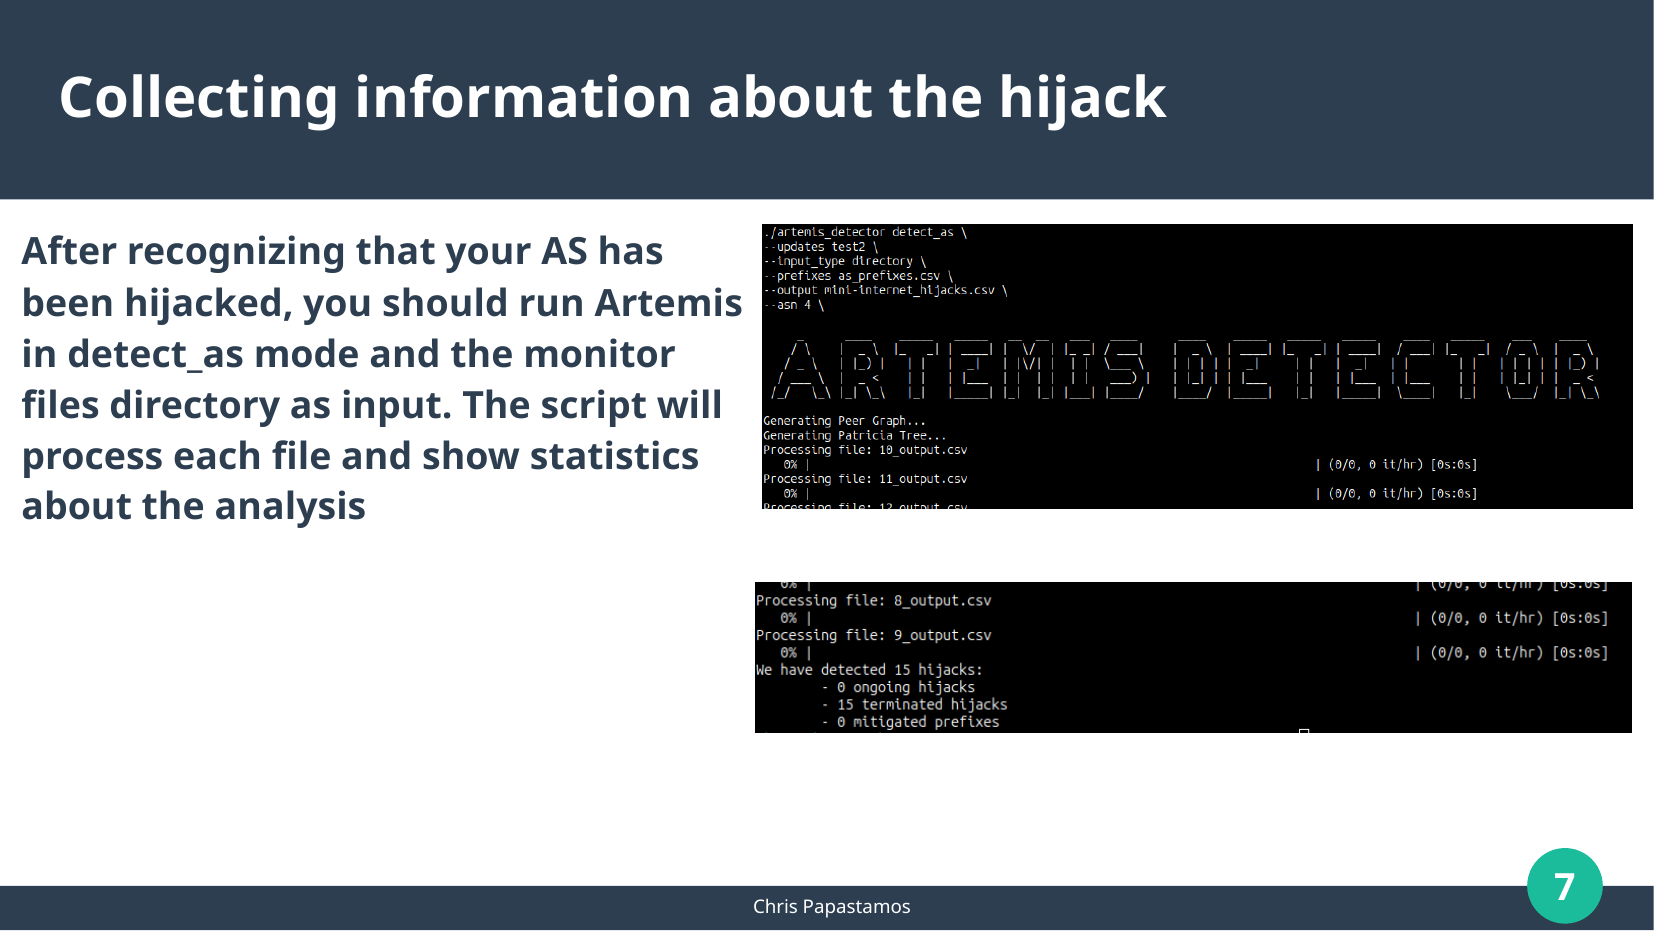

# Collecting information about the hijack
After recognizing that your AS has been hijacked, you should run Artemis in detect_as mode and the monitor files directory as input. The script will process each file and show statistics about the analysis
Chris Papastamos